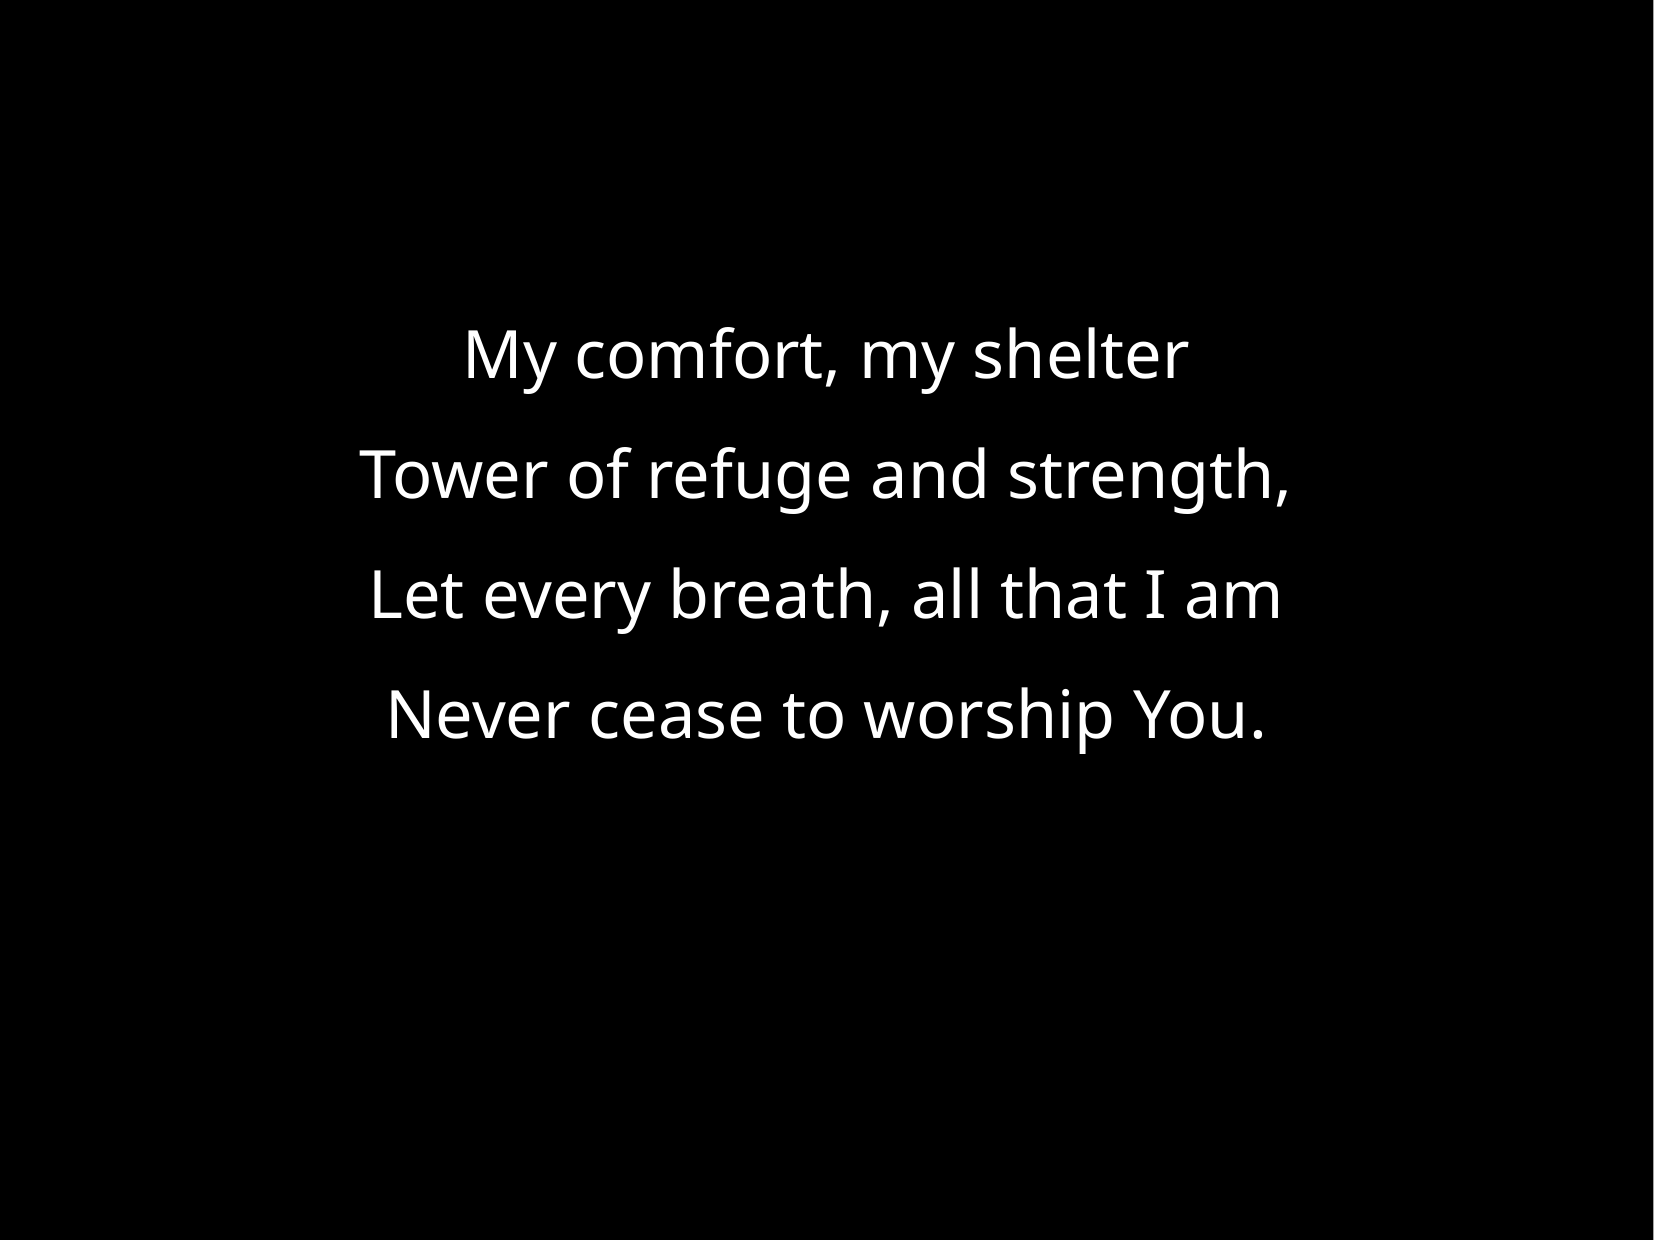

#
My comfort, my shelter
Tower of refuge and strength,
Let every breath, all that I am
Never cease to worship You.